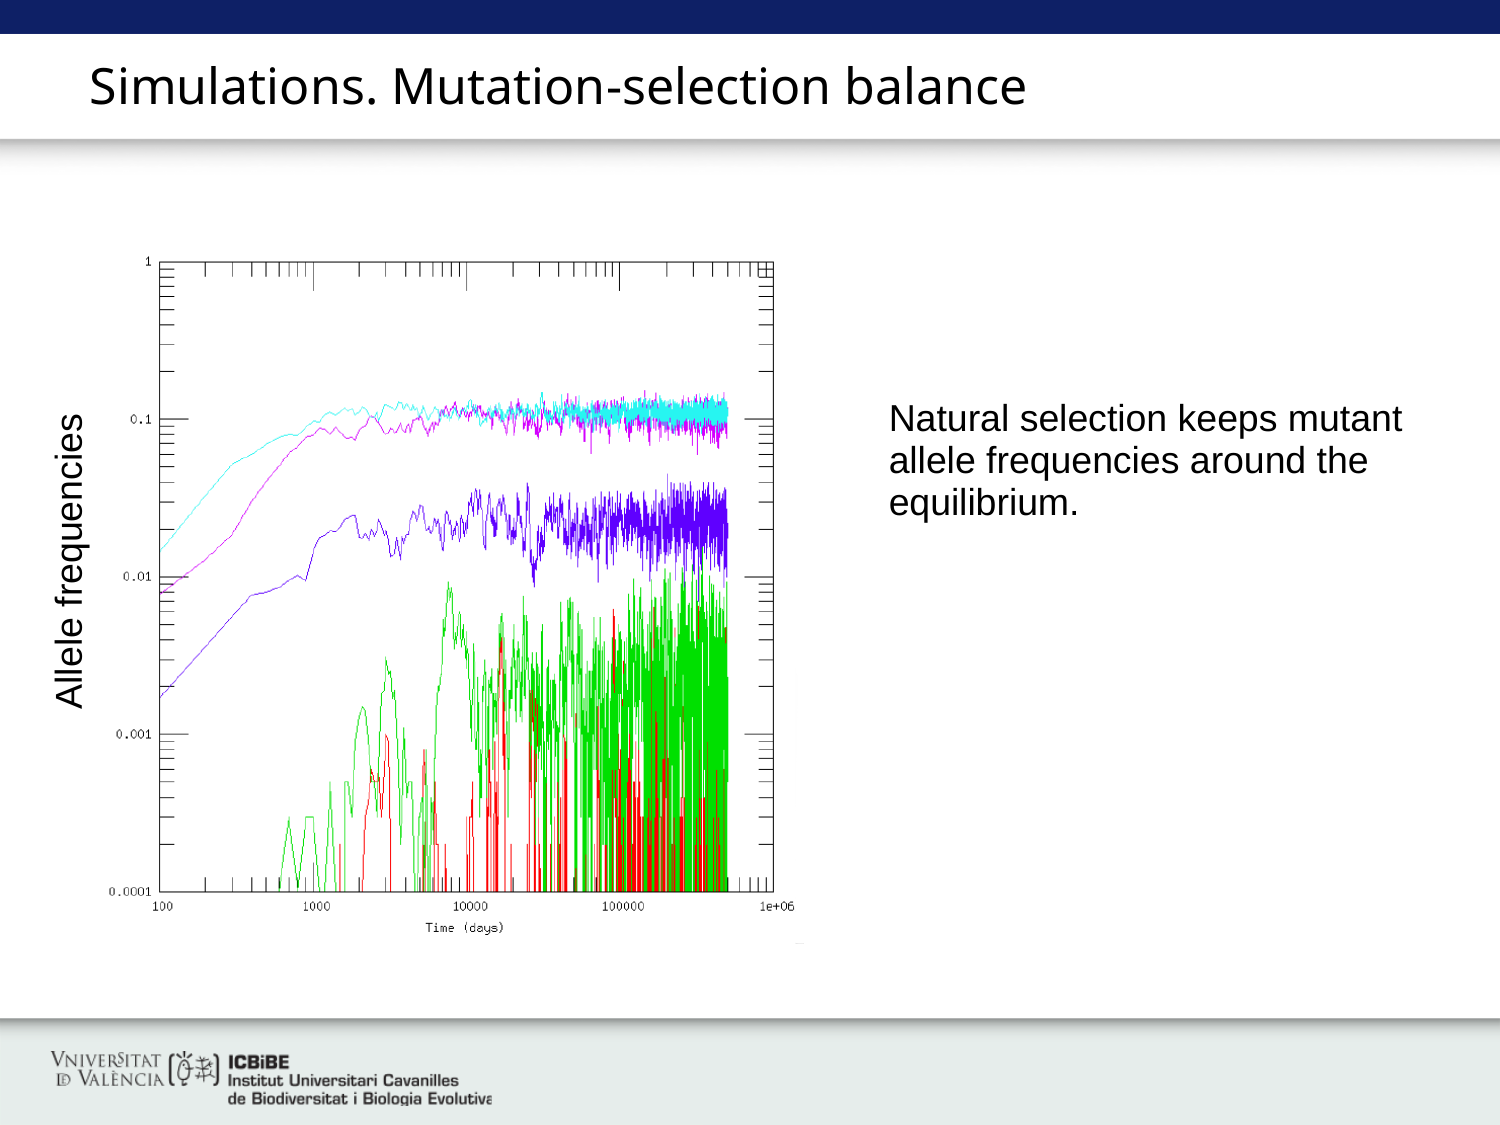

# Simulations. Mutation-selection balance
Natural selection keeps mutant allele frequencies around the equilibrium.
Allele frequencies